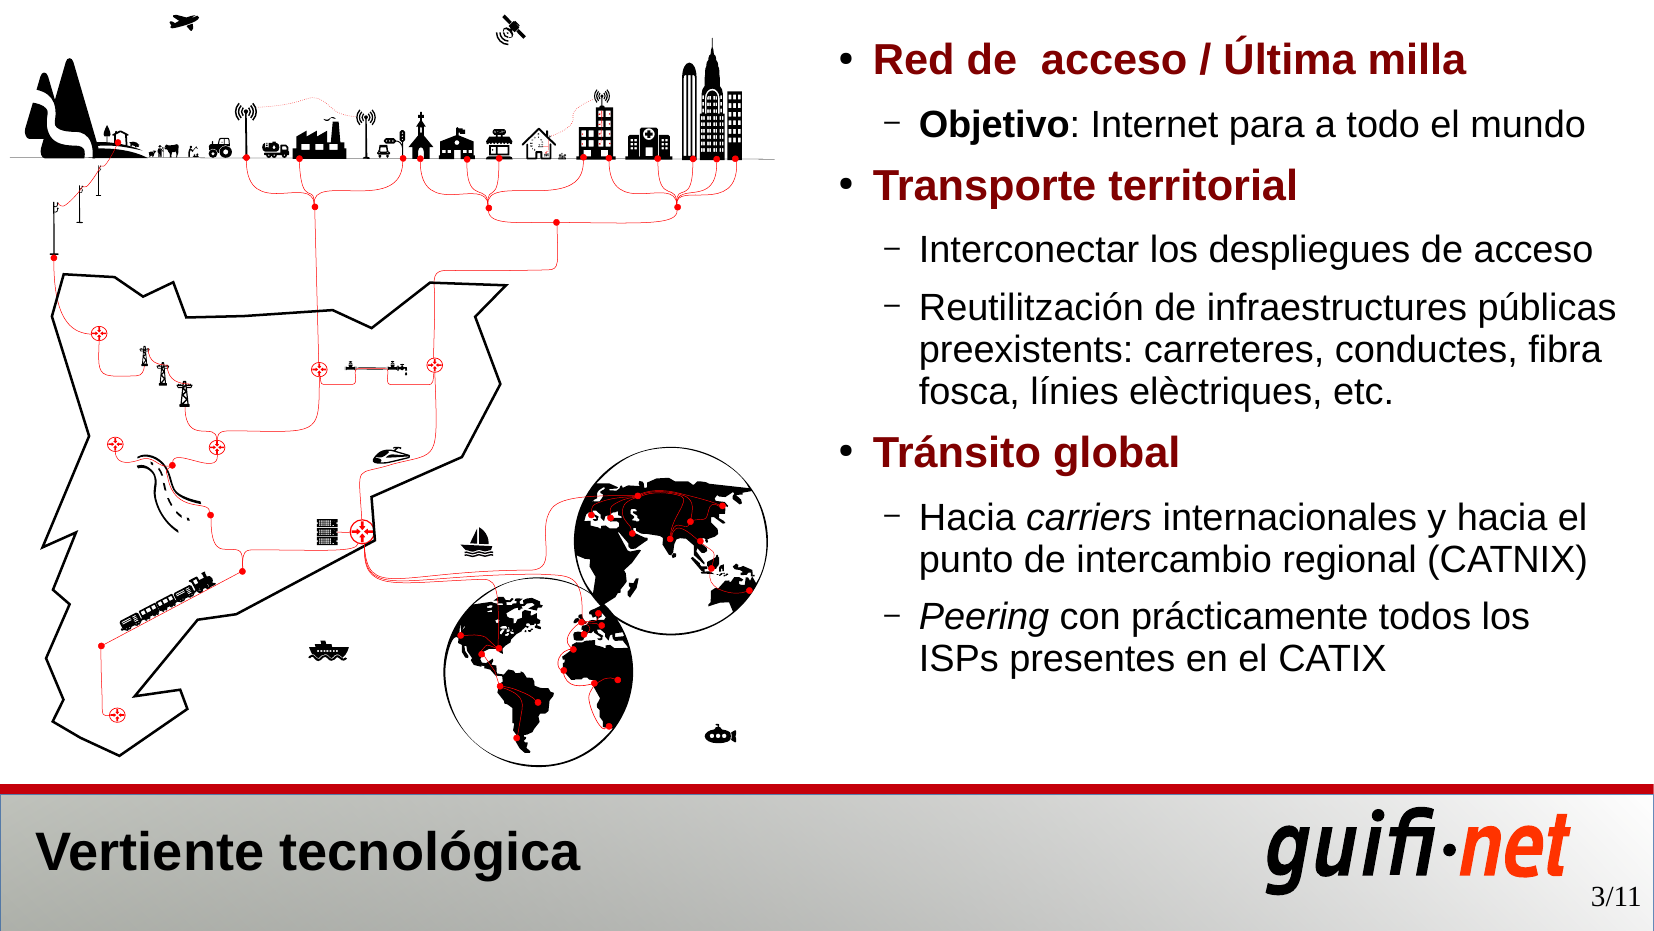

Red de acceso / Última milla
Objetivo: Internet para a todo el mundo
Transporte territorial
Interconectar los despliegues de acceso
Reutilitzación de infraestructures públicas preexistents: carreteres, conductes, fibra fosca, línies elèctriques, etc.
Tránsito global
Hacia carriers internacionales y hacia el punto de intercambio regional (CATNIX)
Peering con prácticamente todos los ISPs presentes en el CATIX
# Vertiente tecnológica